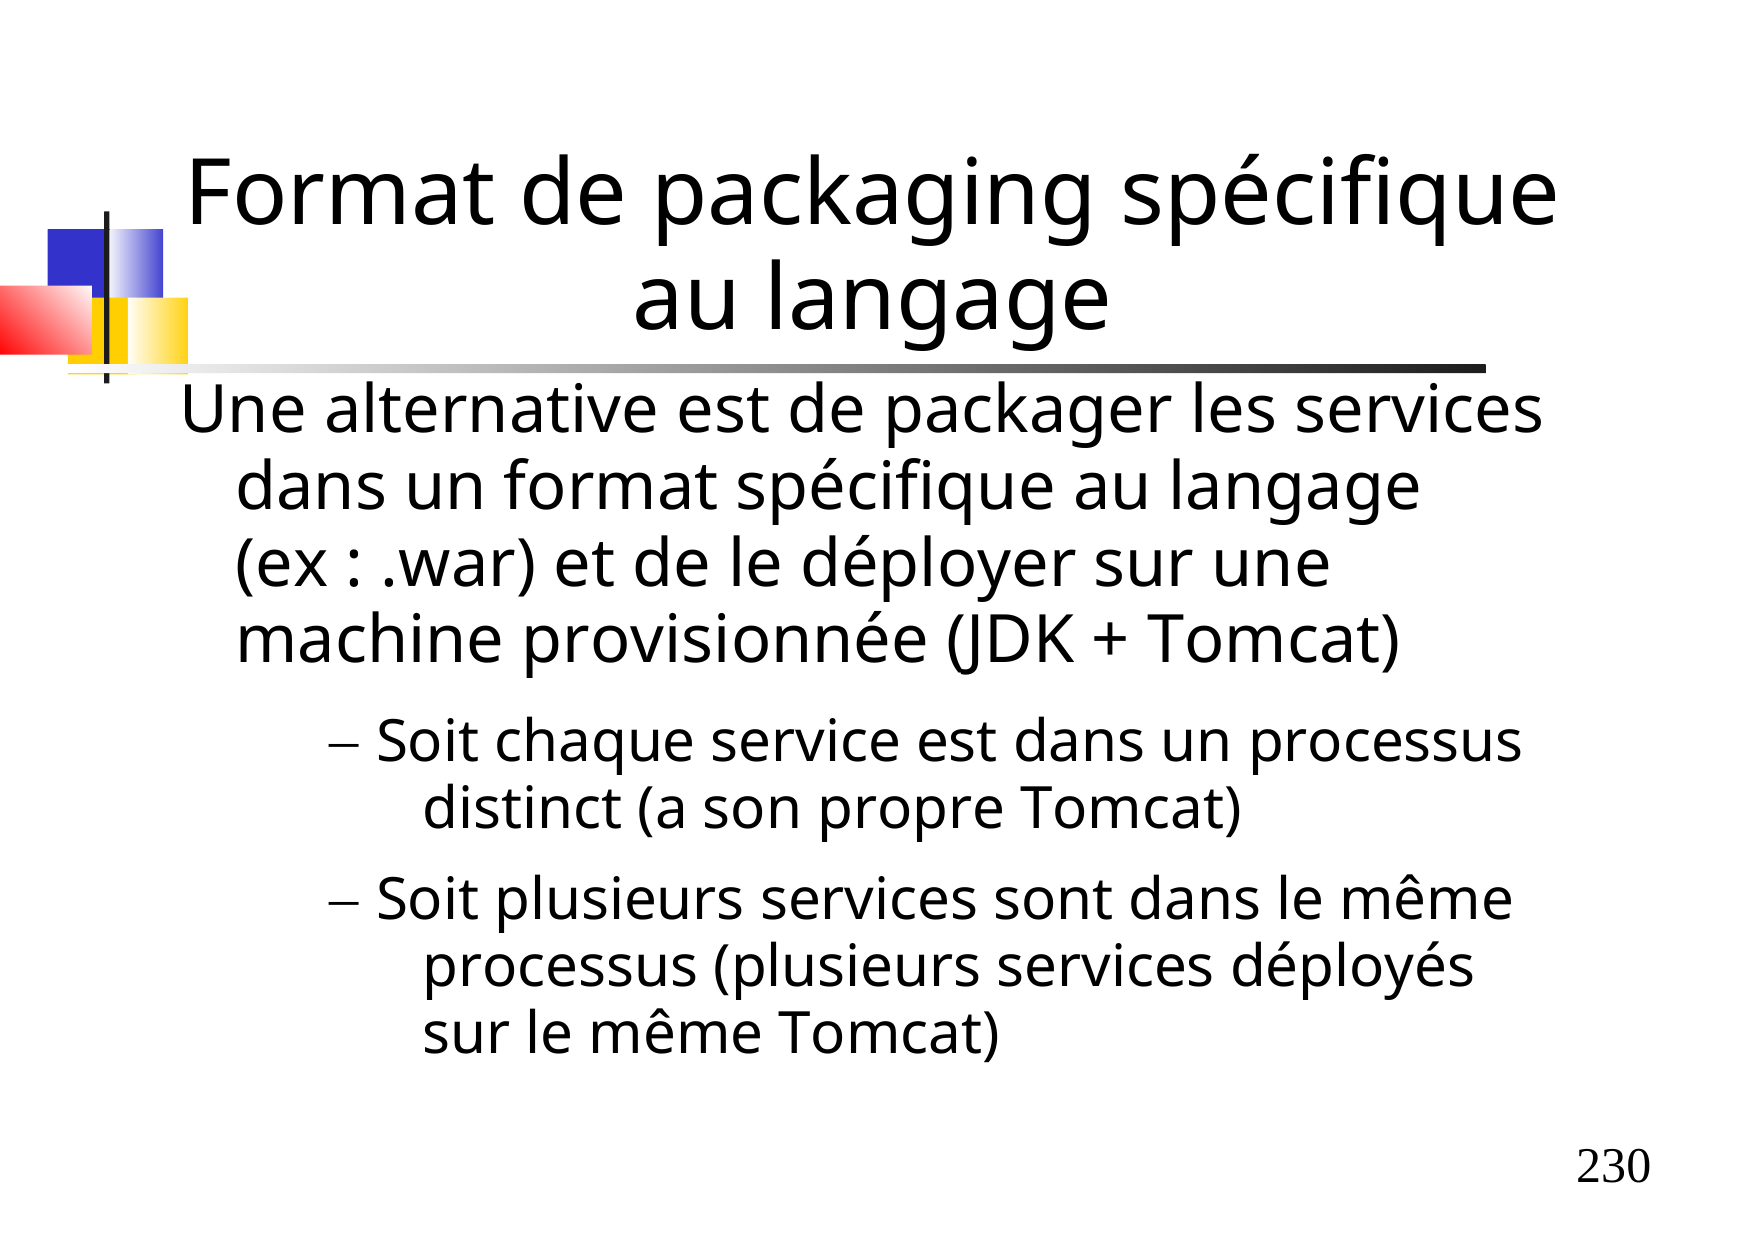

# Format de packaging spécifique au langage
Une alternative est de packager les services dans un format spécifique au langage (ex : .war) et de le déployer sur une machine provisionnée (JDK + Tomcat)
Soit chaque service est dans un processus distinct (a son propre Tomcat)
Soit plusieurs services sont dans le même processus (plusieurs services déployés sur le même Tomcat)